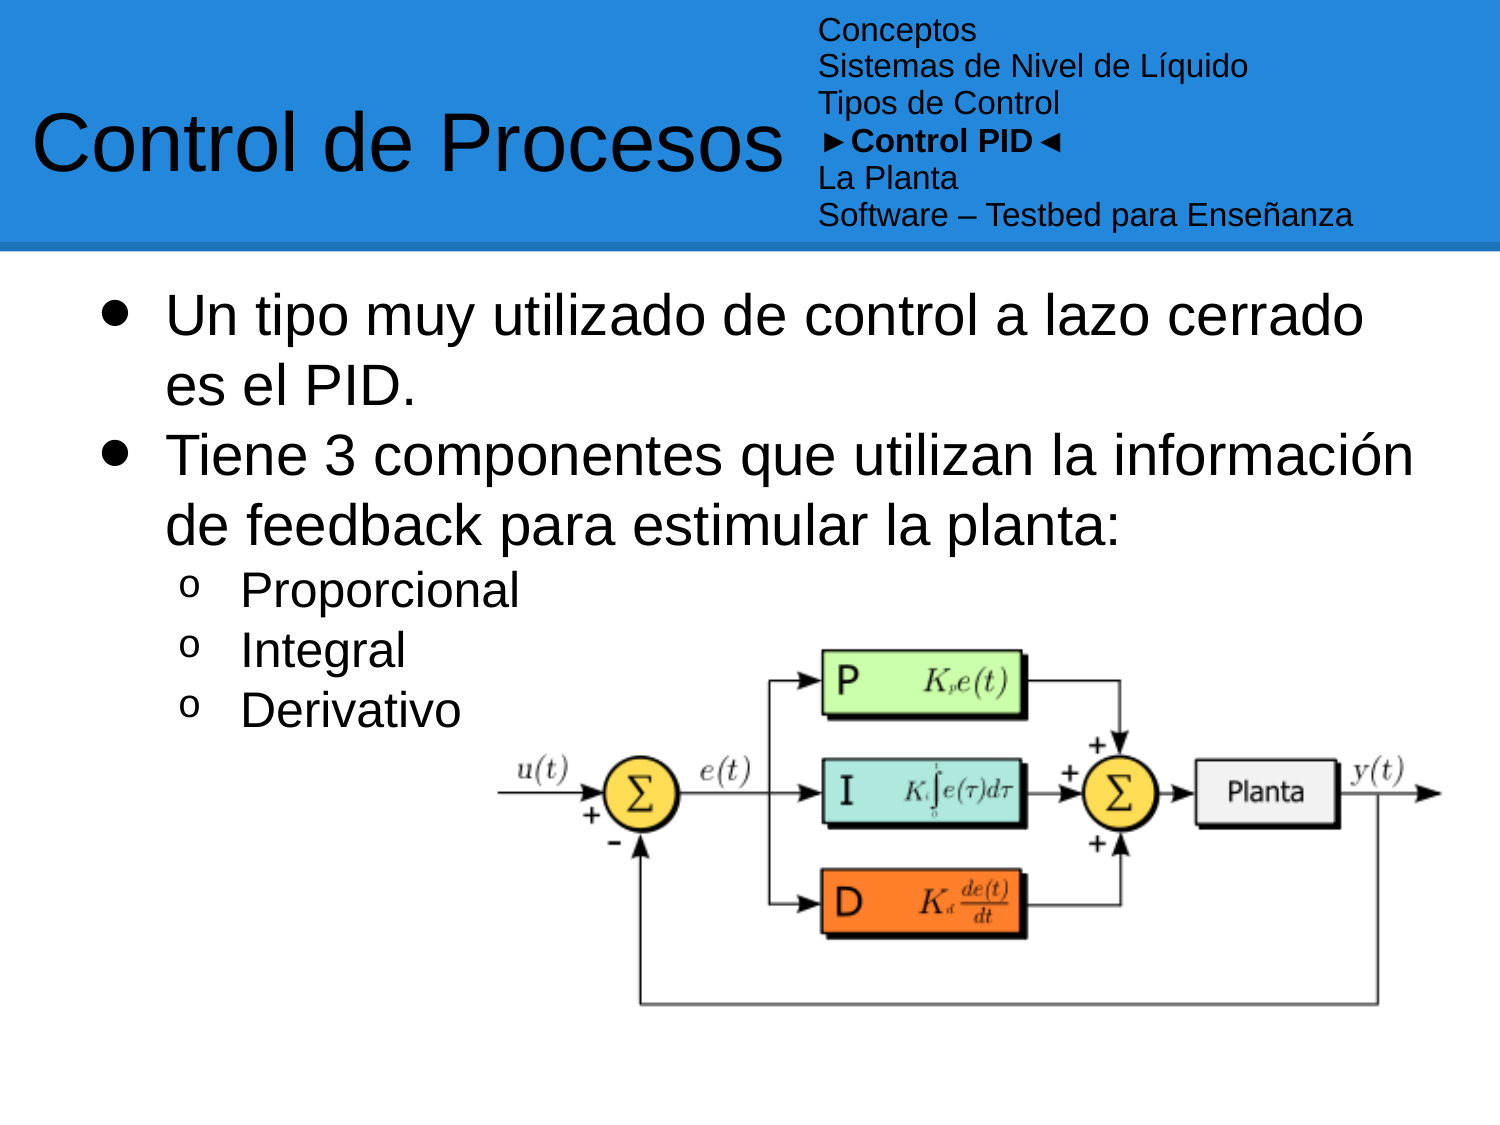

Conceptos
Sistemas de Nivel de Líquido
Tipos de Control
►Control PID◄
La Planta
Software – Testbed para Enseñanza
Control de Procesos
# Un tipo muy utilizado de control a lazo cerrado es el PID.
Tiene 3 componentes que utilizan la información de feedback para estimular la planta:
Proporcional
Integral
Derivativo